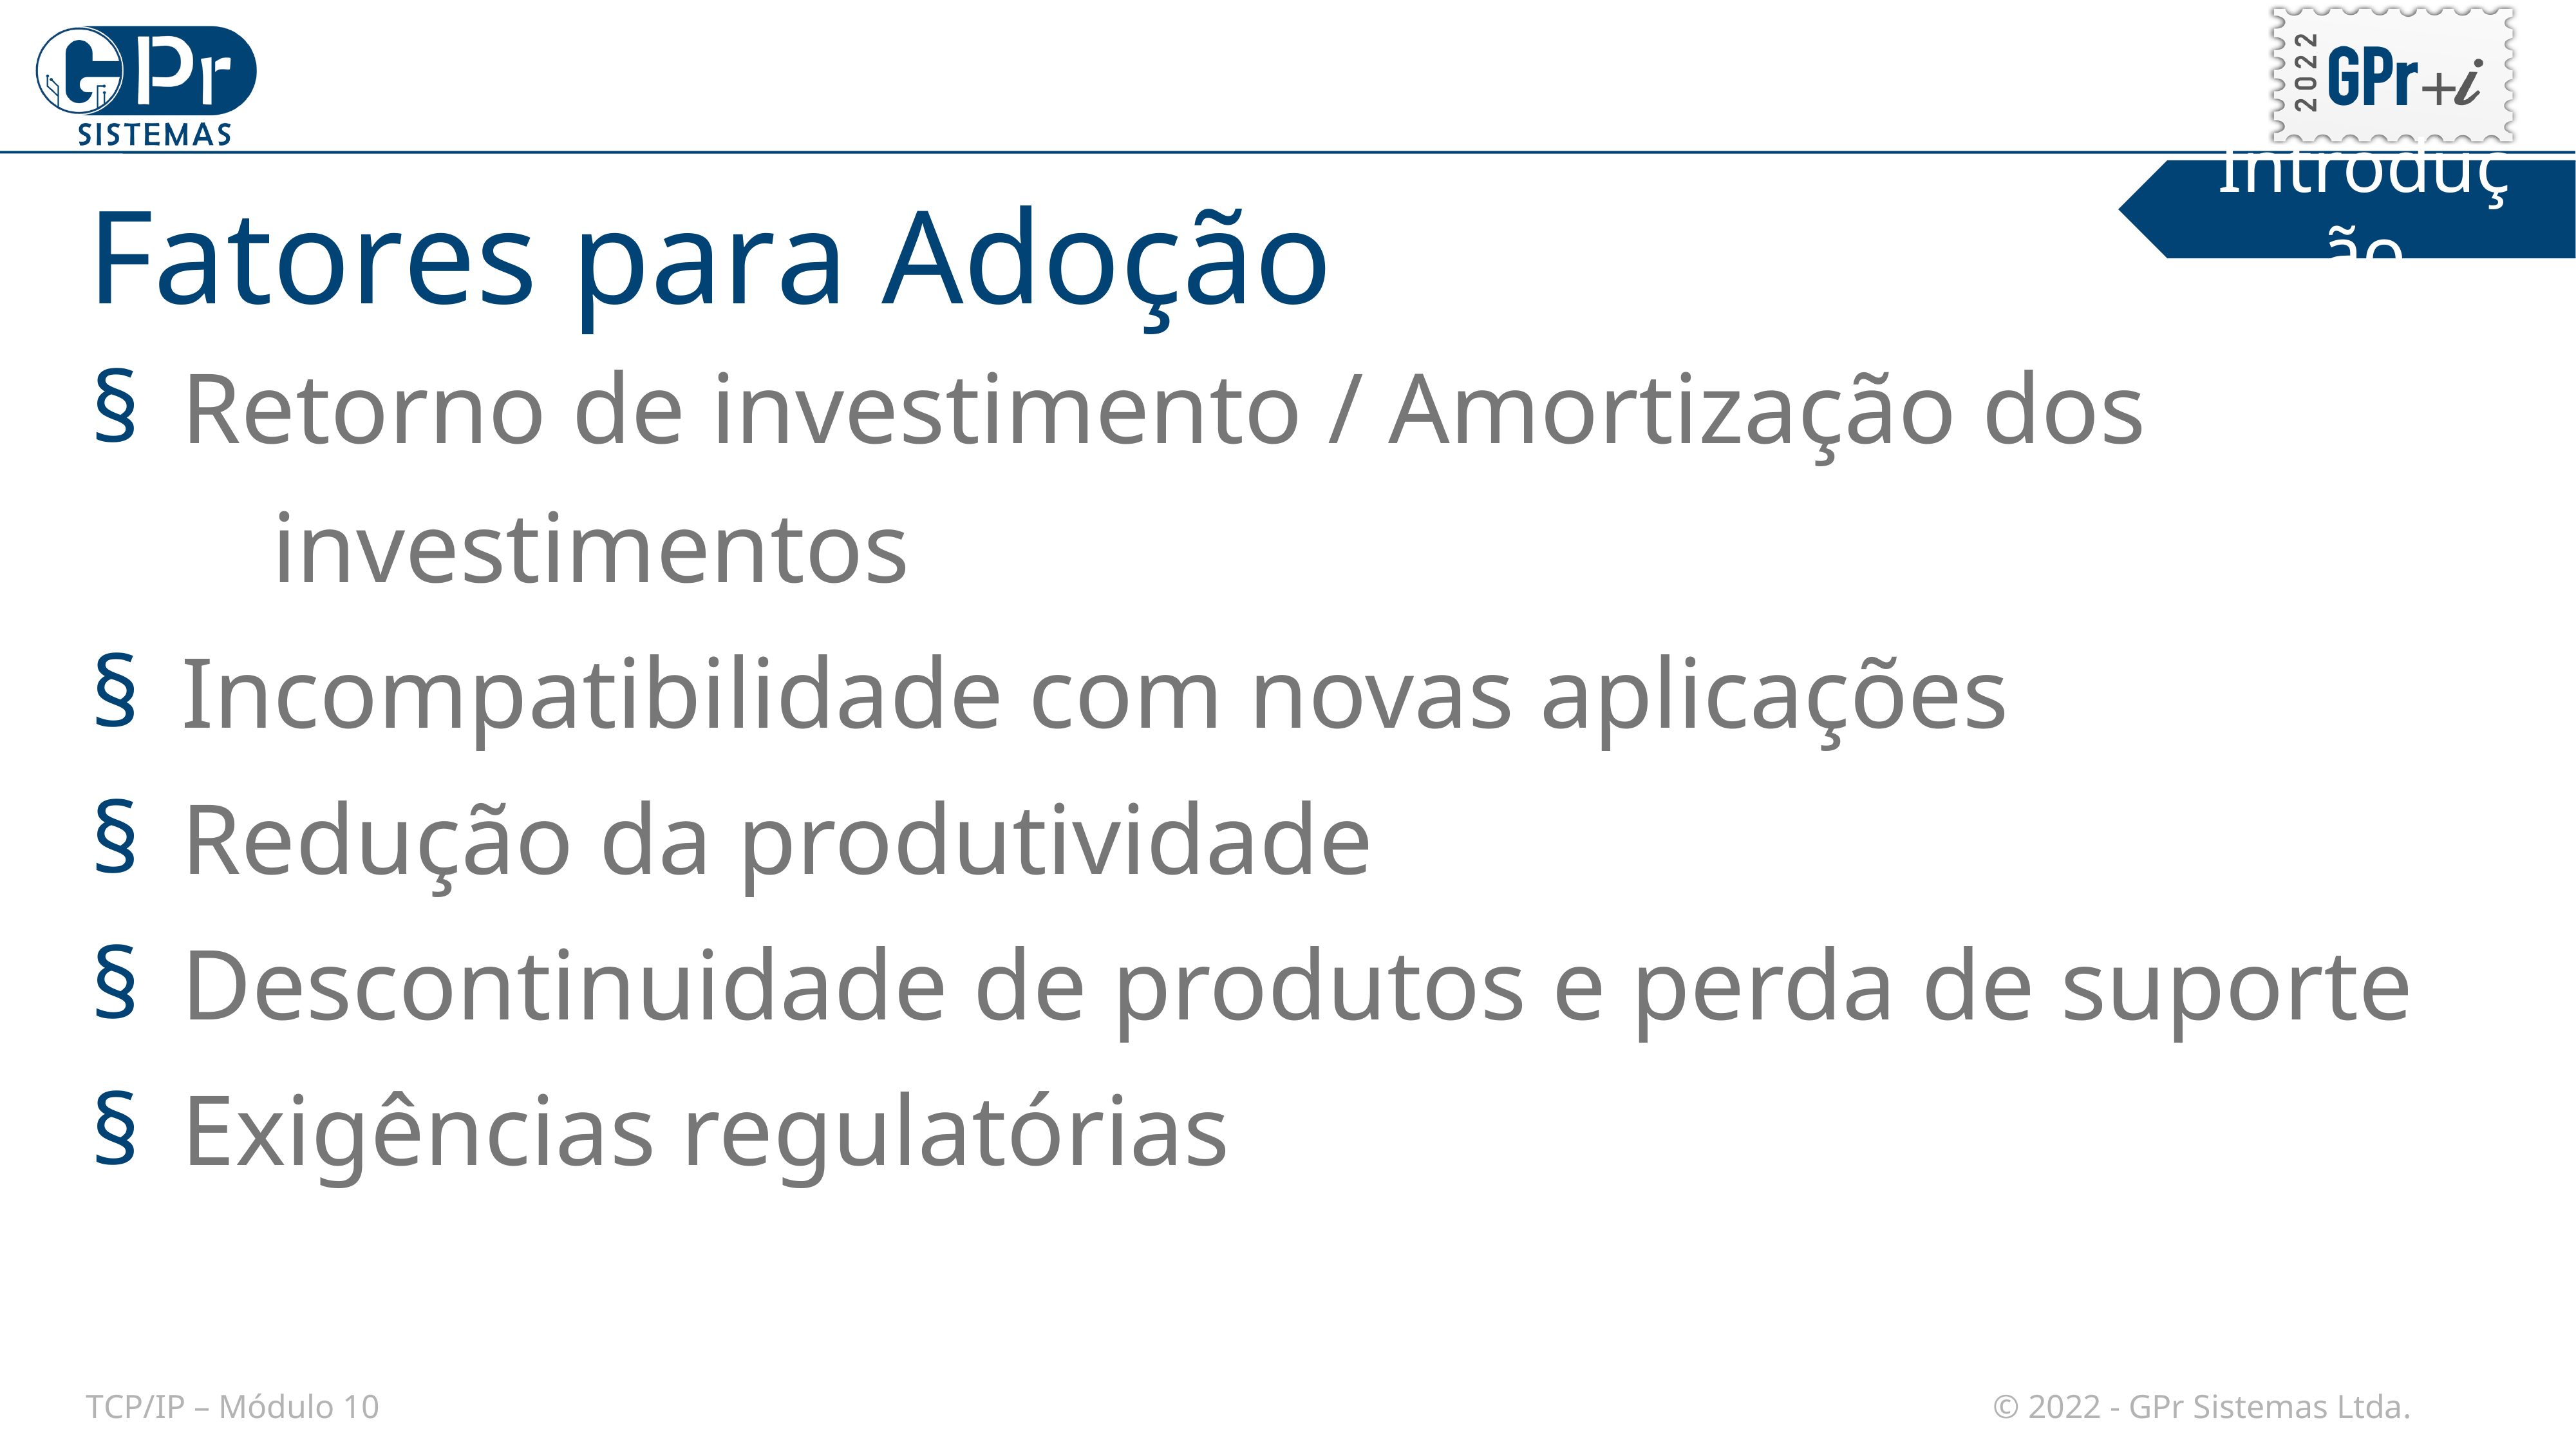

Introdução
Fatores para Adoção
# Retorno de investimento / Amortização dos investimentos
Incompatibilidade com novas aplicações
Redução da produtividade
Descontinuidade de produtos e perda de suporte
Exigências regulatórias